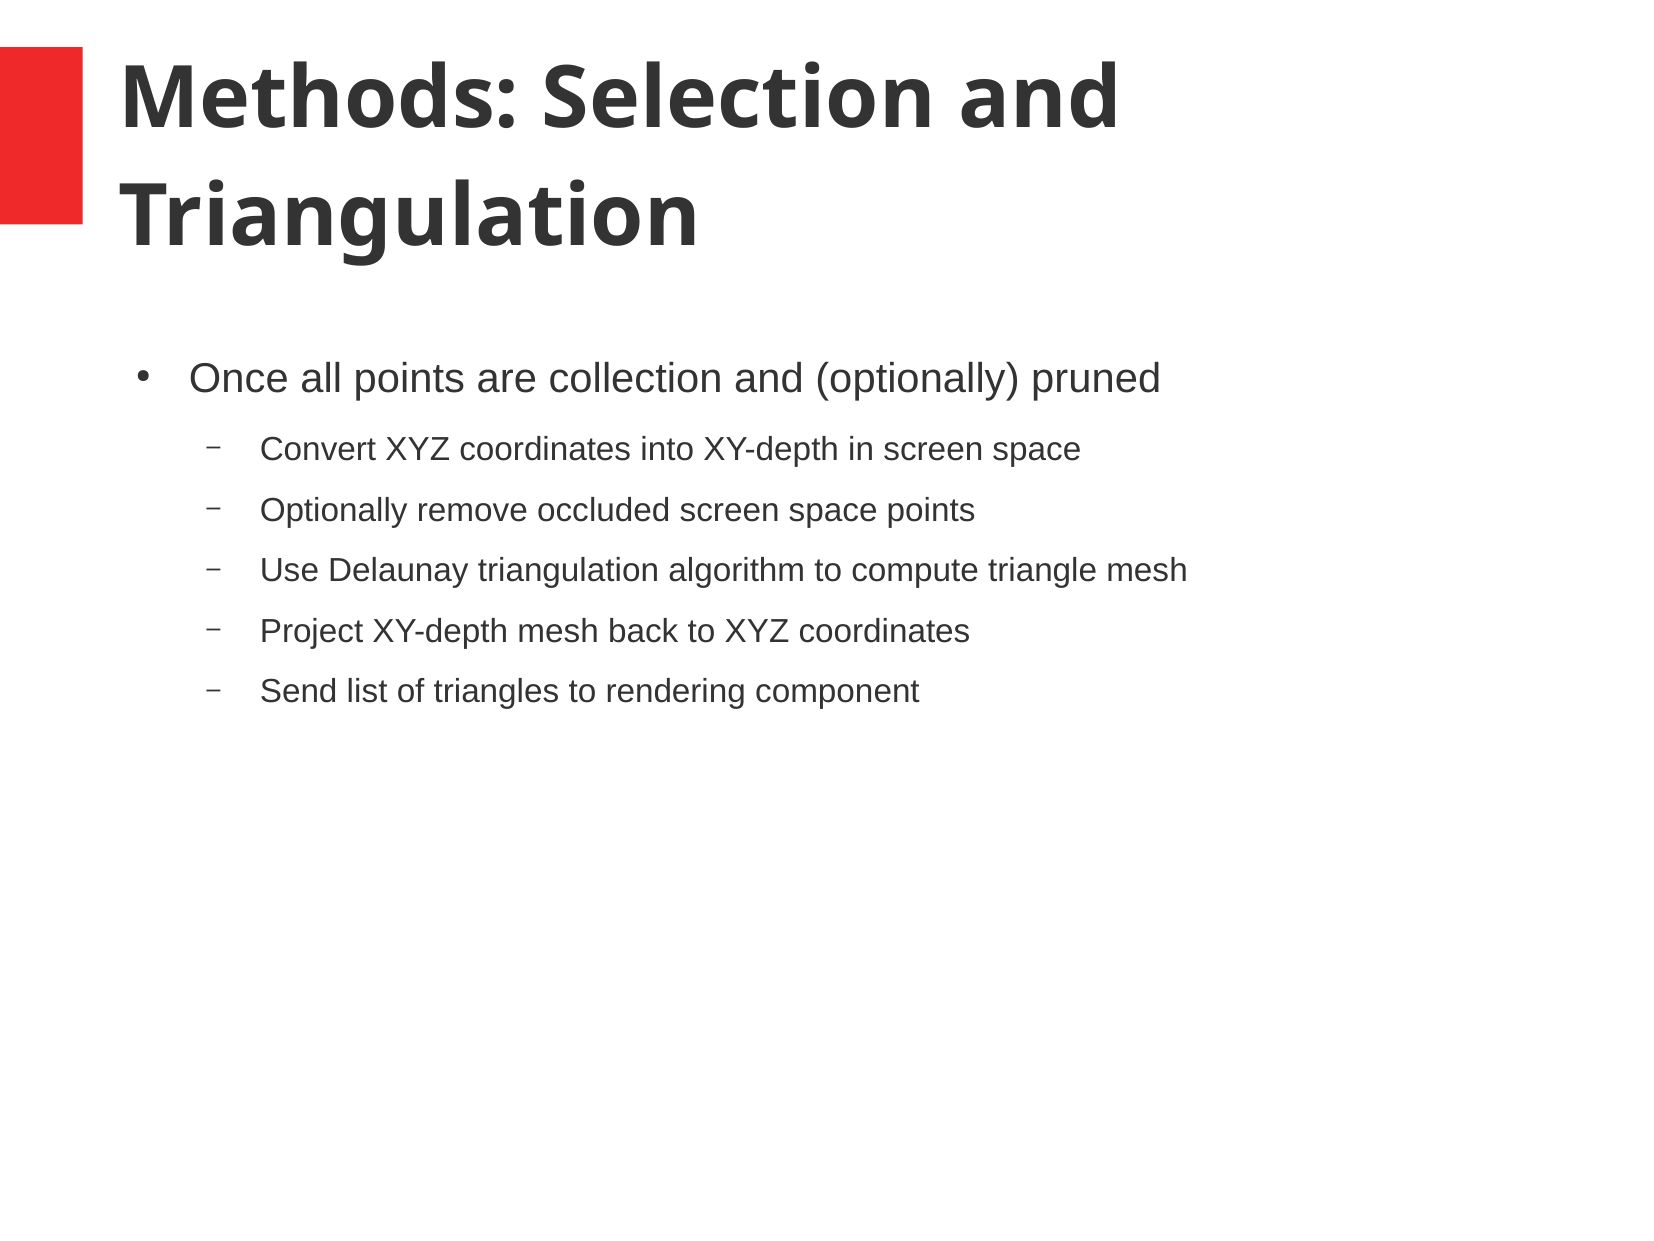

# Methods: Selection and Triangulation
Once all points are collection and (optionally) pruned
Convert XYZ coordinates into XY-depth in screen space
Optionally remove occluded screen space points
Use Delaunay triangulation algorithm to compute triangle mesh
Project XY-depth mesh back to XYZ coordinates
Send list of triangles to rendering component